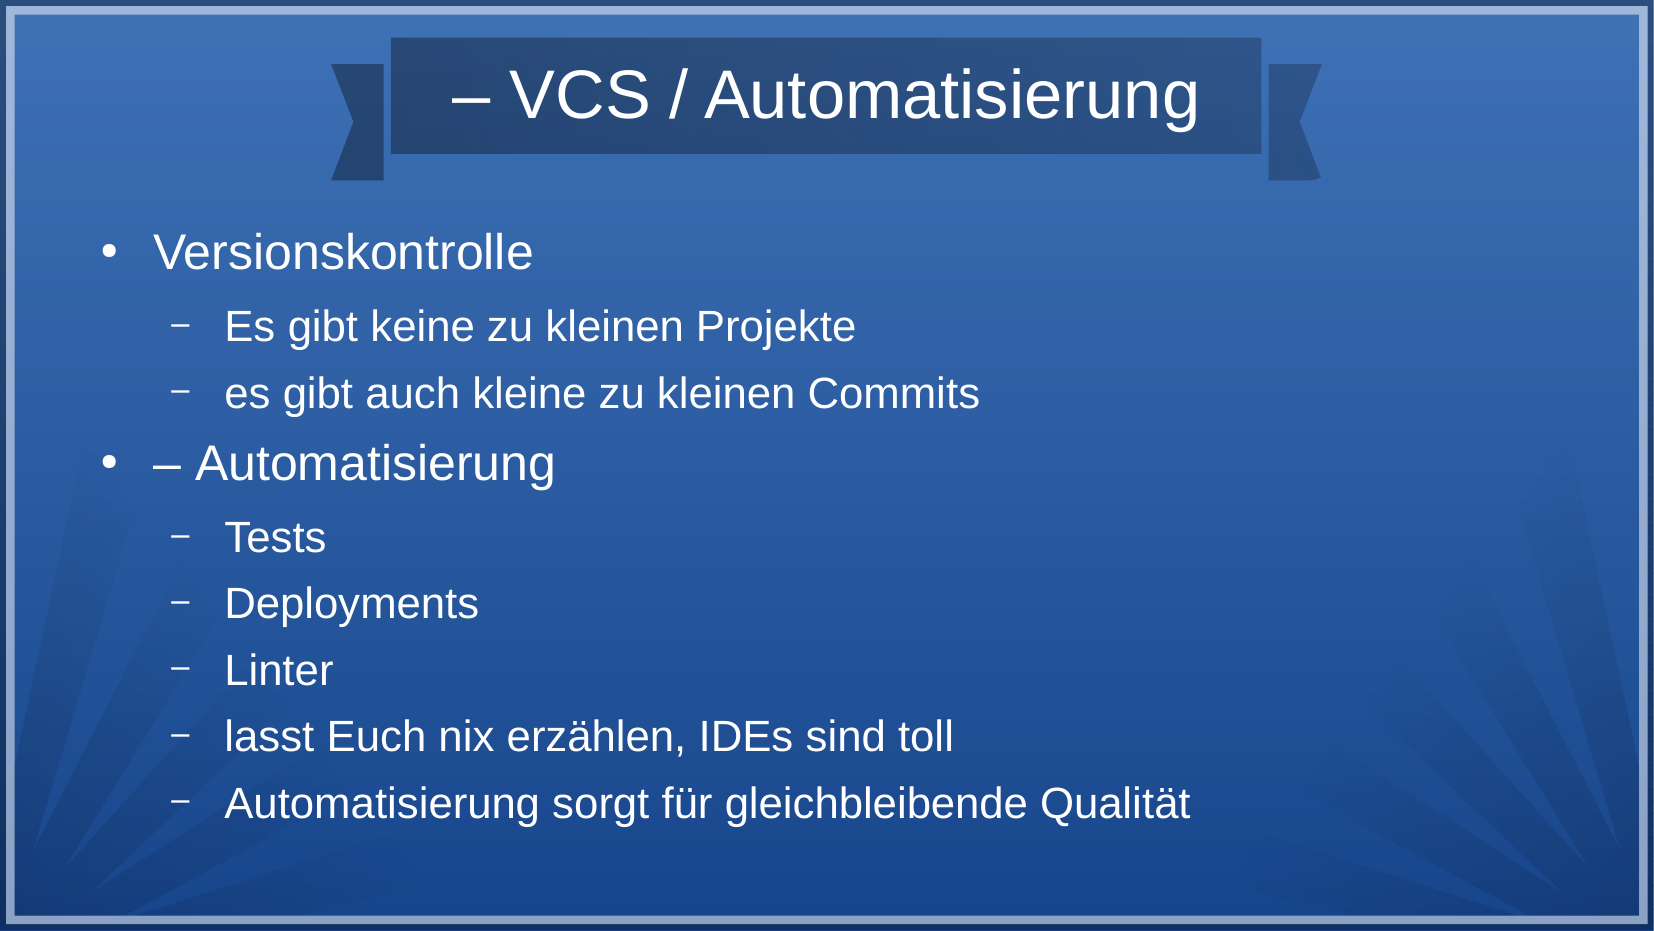

# – VCS / Automatisierung
Versionskontrolle
Es gibt keine zu kleinen Projekte
es gibt auch kleine zu kleinen Commits
– Automatisierung
Tests
Deployments
Linter
lasst Euch nix erzählen, IDEs sind toll
Automatisierung sorgt für gleichbleibende Qualität